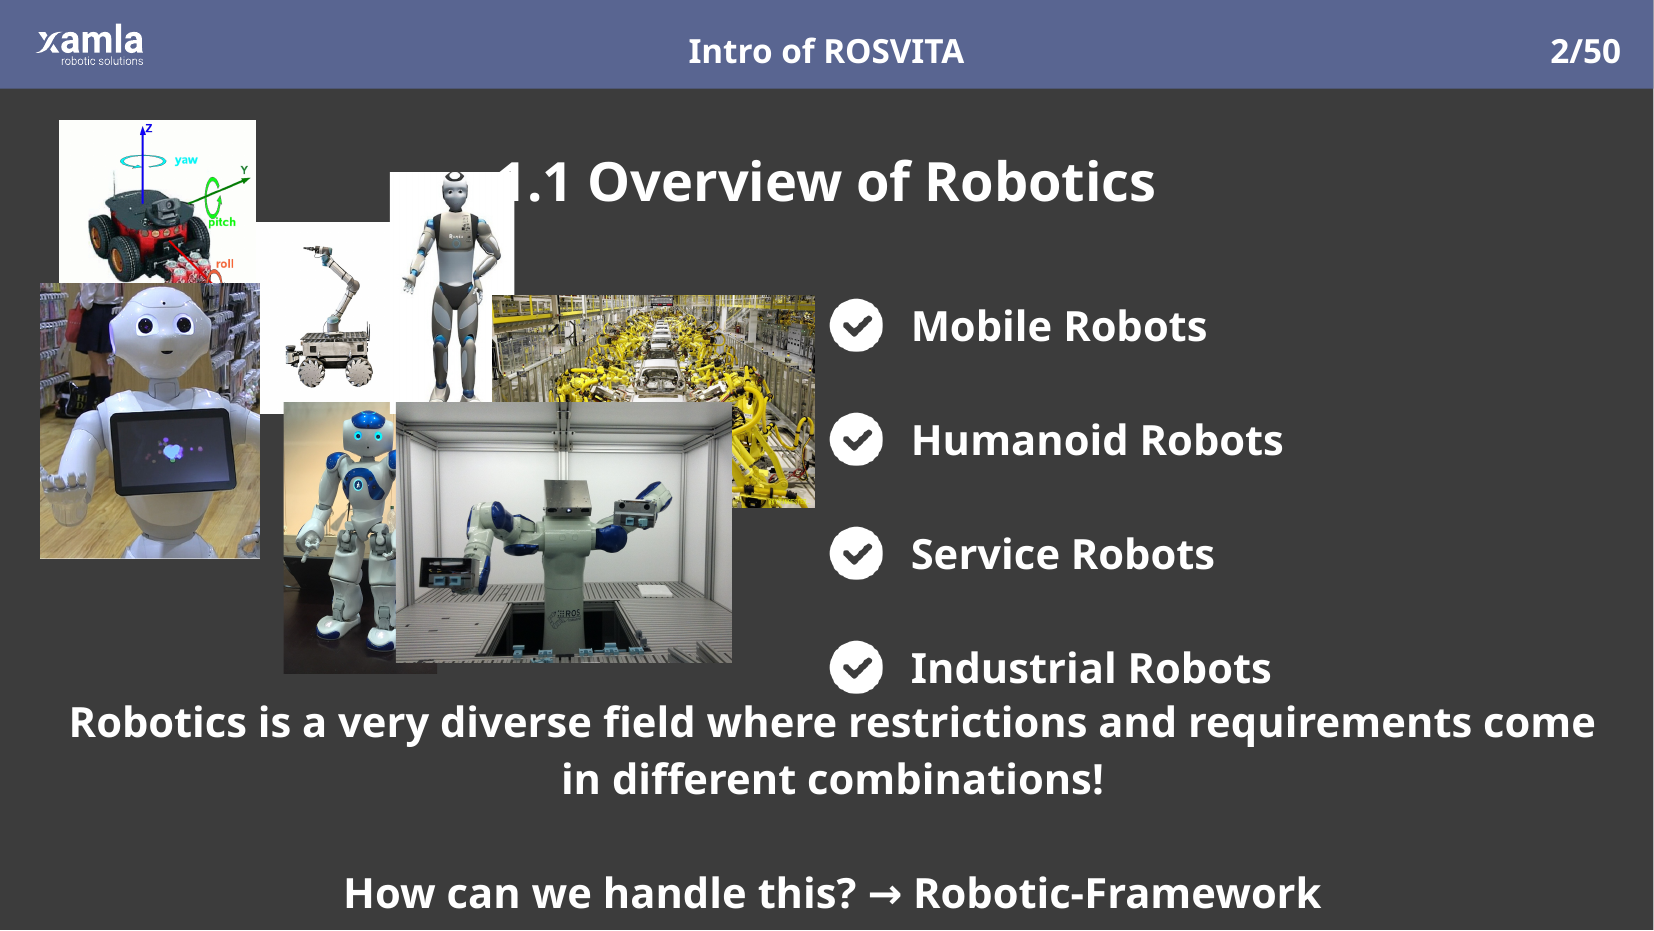

Intro of ROSVITA
2/50
1.1 Overview of Robotics
Mobile Robots
Humanoid Robots
Service Robots
Industrial Robots
Robotics is a very diverse field where restrictions and requirements come in different combinations!
How can we handle this? → Robotic-Framework